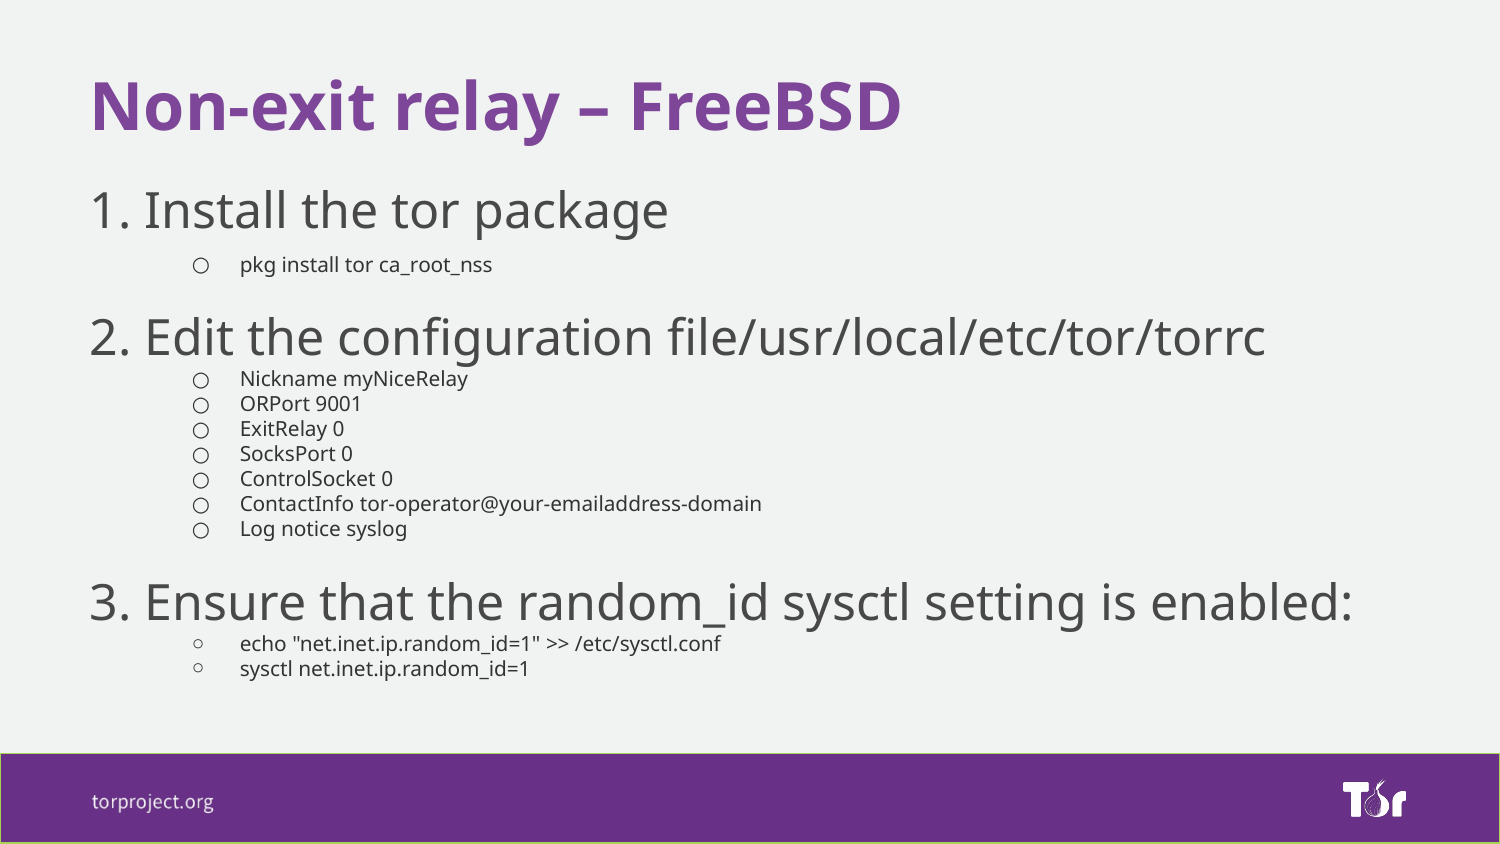

Non-exit relay – FreeBSD
1. Install the tor package
pkg install tor ca_root_nss
2. Edit the configuration file/usr/local/etc/tor/torrc
Nickname myNiceRelay
ORPort 9001
ExitRelay 0
SocksPort 0
ControlSocket 0
ContactInfo tor-operator@your-emailaddress-domain
Log notice syslog
3. Ensure that the random_id sysctl setting is enabled:
echo "net.inet.ip.random_id=1" >> /etc/sysctl.conf
sysctl net.inet.ip.random_id=1